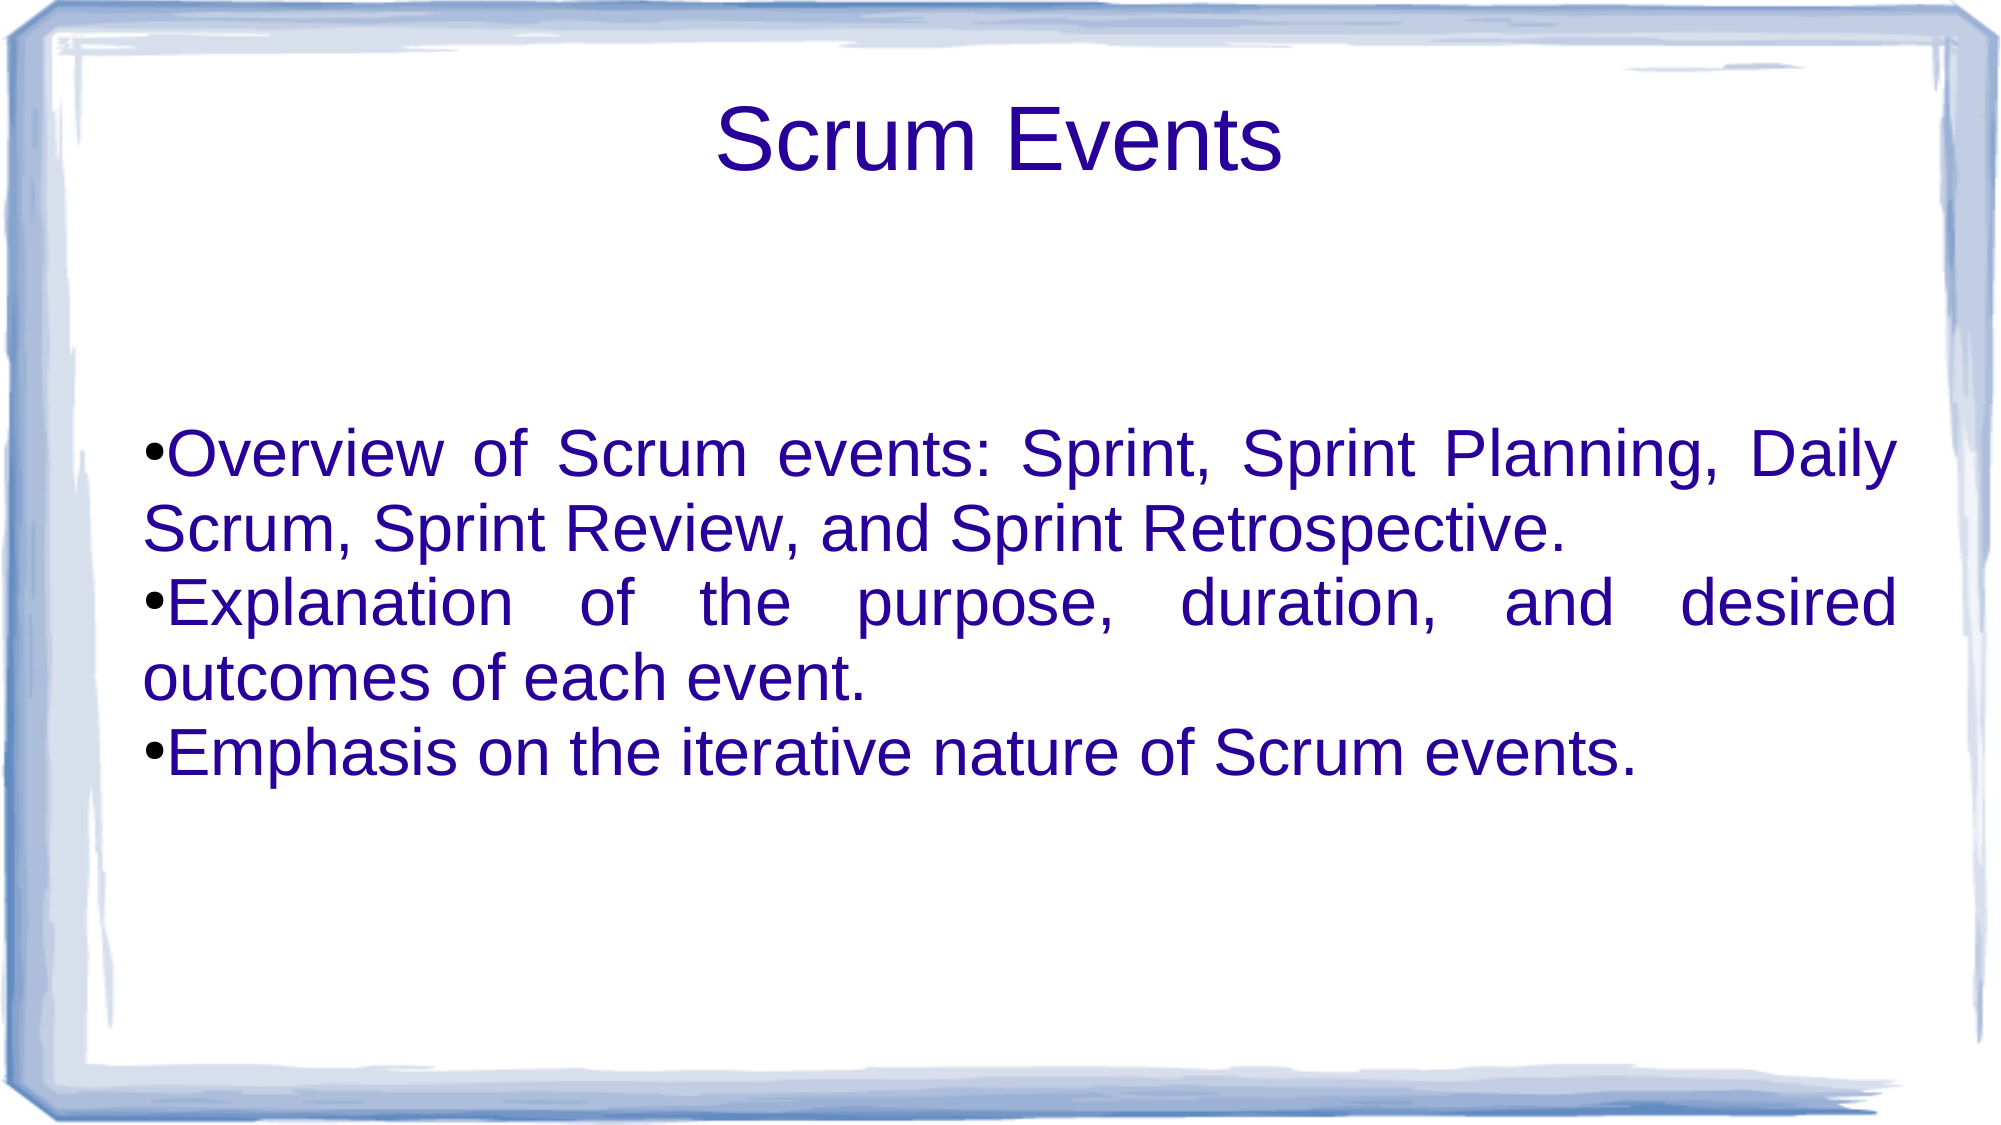

# Scrum Events
Overview of Scrum events: Sprint, Sprint Planning, Daily Scrum, Sprint Review, and Sprint Retrospective.
Explanation of the purpose, duration, and desired outcomes of each event.
Emphasis on the iterative nature of Scrum events.